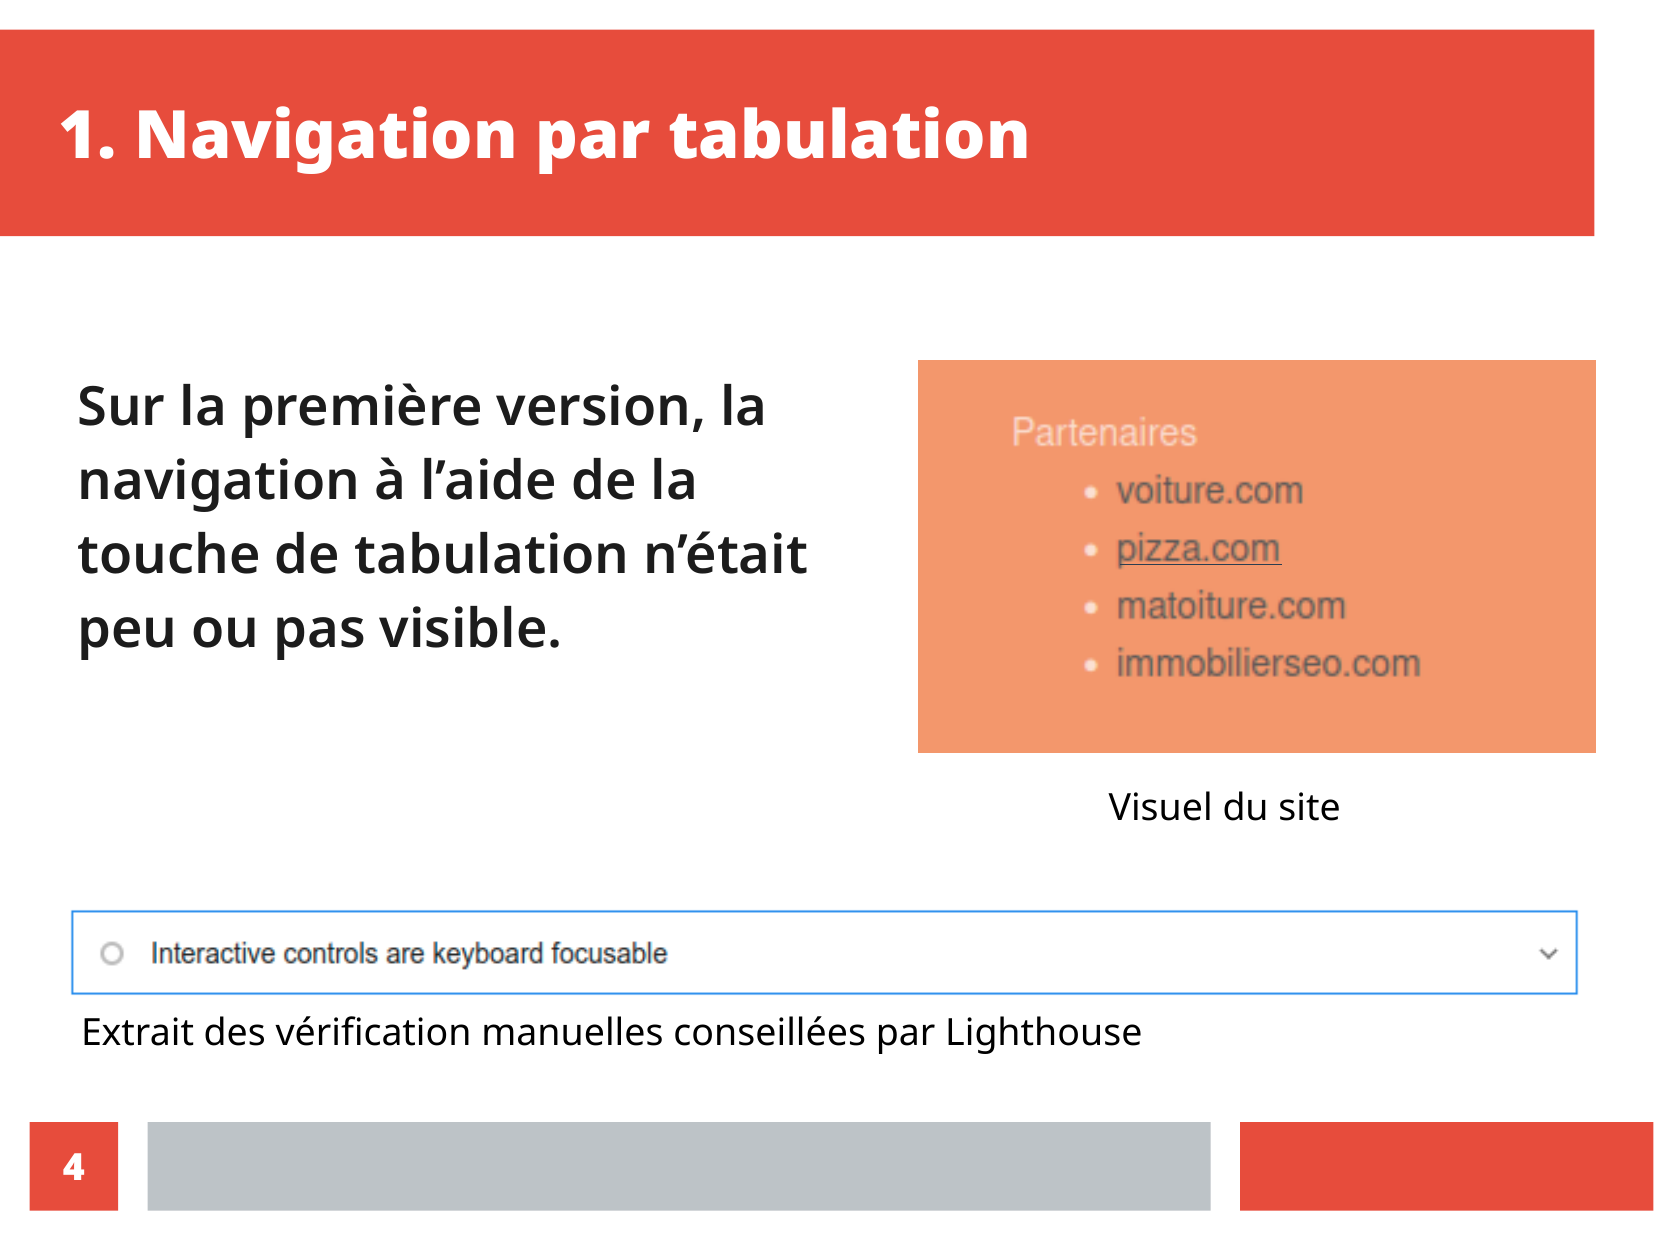

# 1. Navigation par tabulation
Sur la première version, la navigation à l’aide de la touche de tabulation n’était peu ou pas visible.
Visuel du site
Extrait des vérification manuelles conseillées par Lighthouse
4